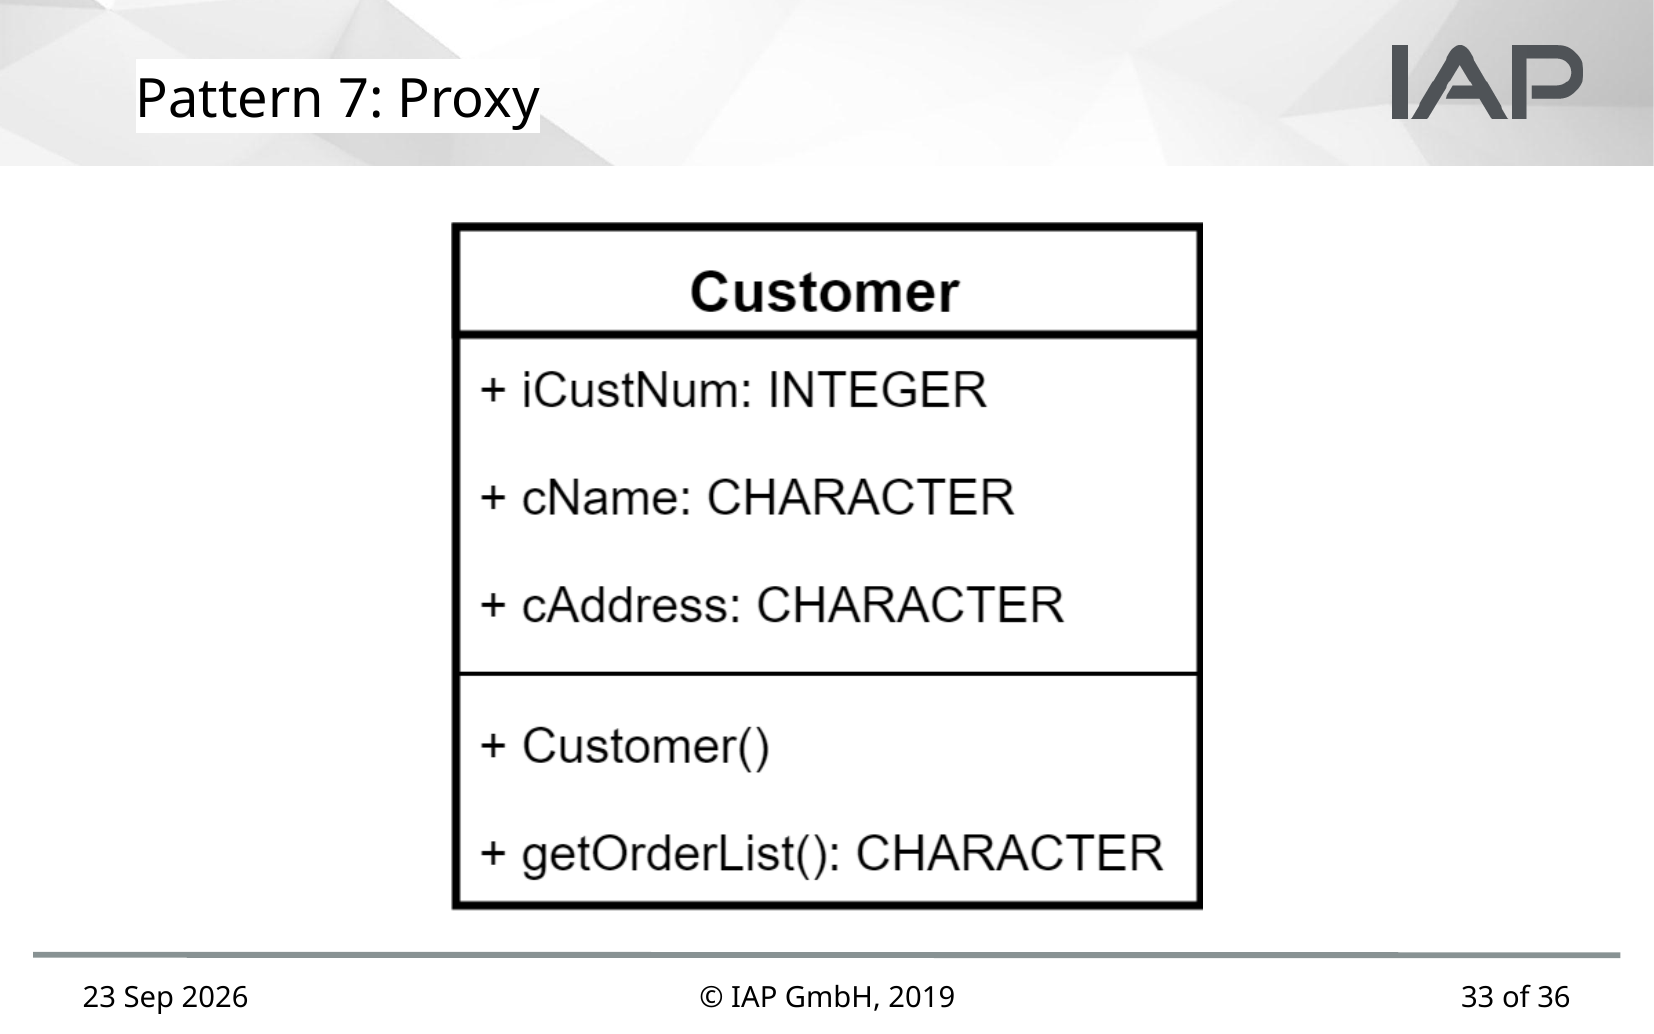

# Pattern 7: Proxy
© IAP GmbH, 2019
33